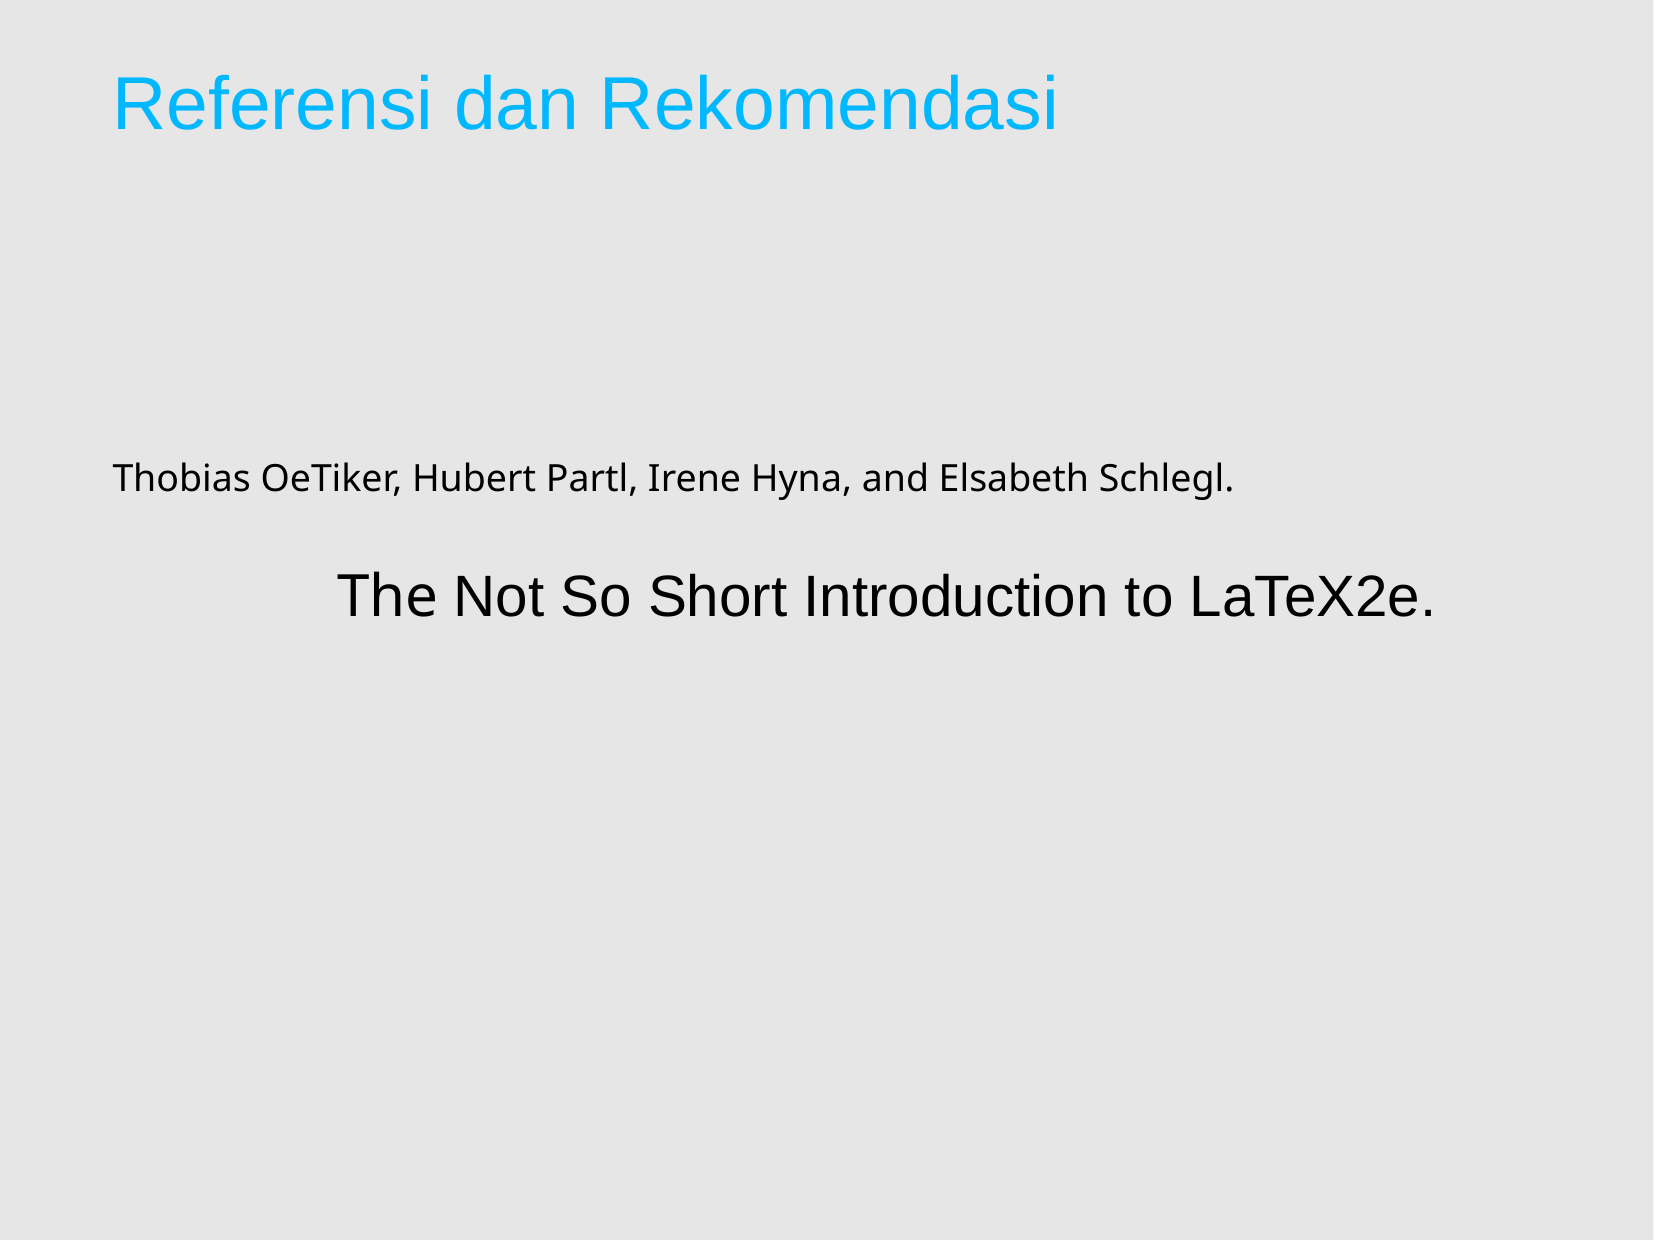

# Referensi dan Rekomendasi
Thobias OeTiker, Hubert Partl, Irene Hyna, and Elsabeth Schlegl.
			The Not So Short Introduction to LaTeX2e.